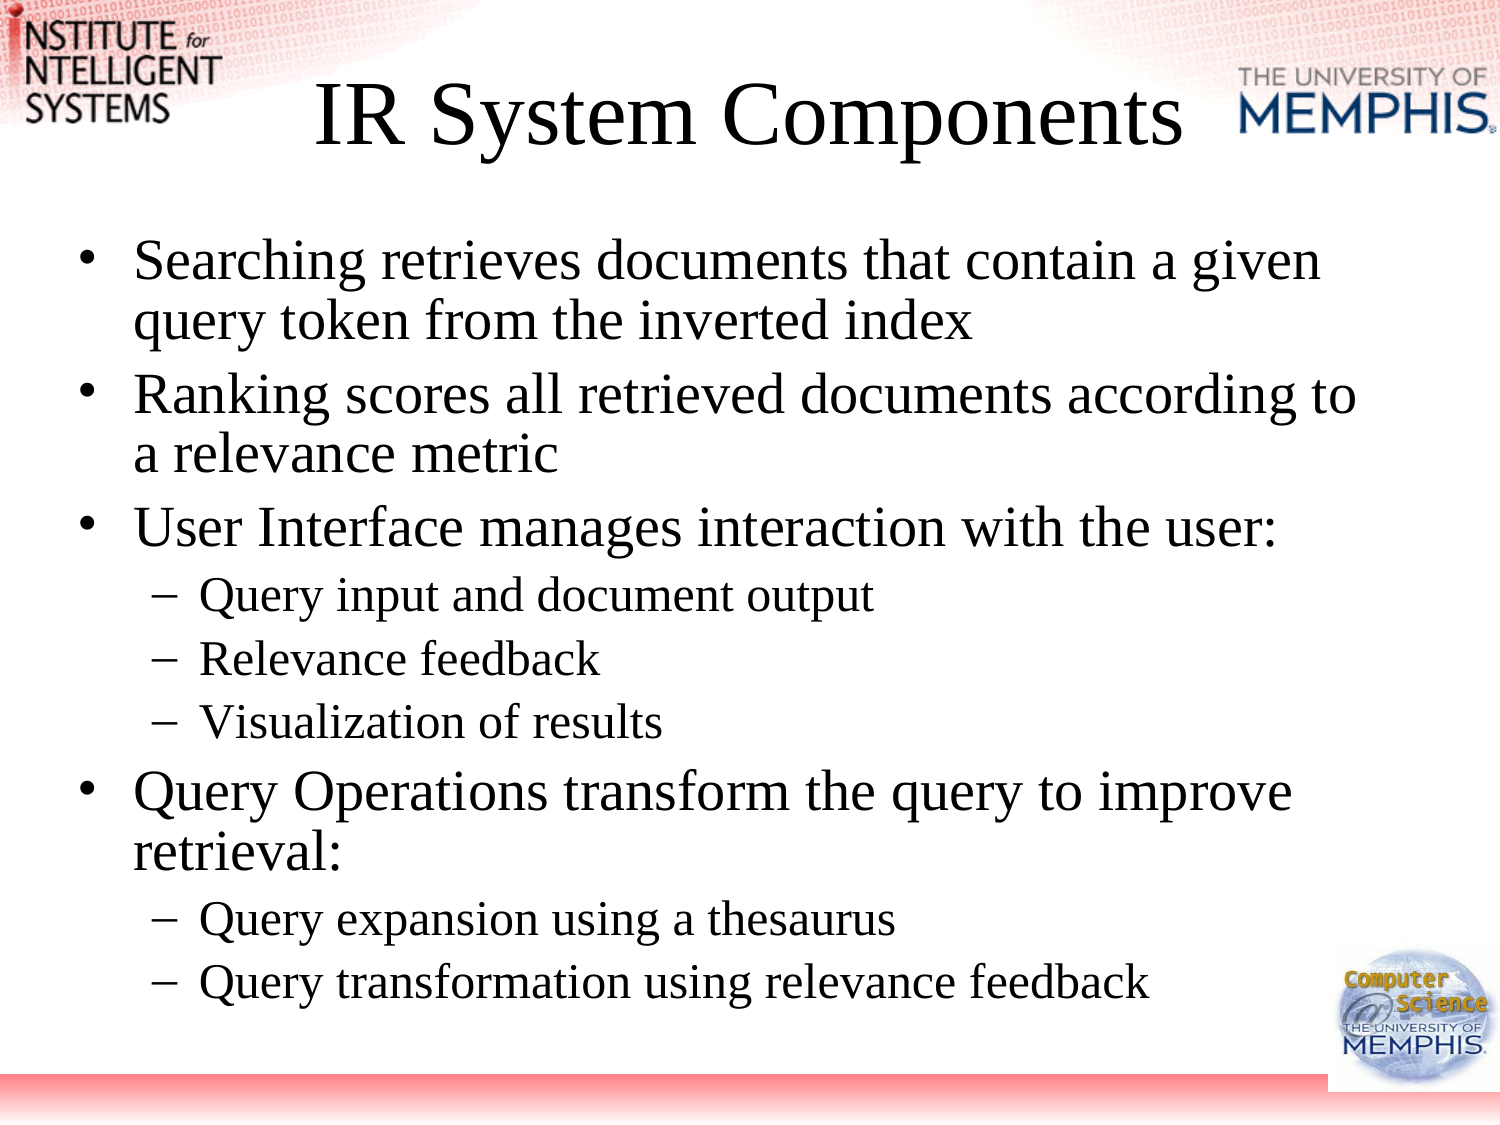

# IR System Components
Searching retrieves documents that contain a given query token from the inverted index
Ranking scores all retrieved documents according to a relevance metric
User Interface manages interaction with the user:
Query input and document output
Relevance feedback
Visualization of results
Query Operations transform the query to improve retrieval:
Query expansion using a thesaurus
Query transformation using relevance feedback